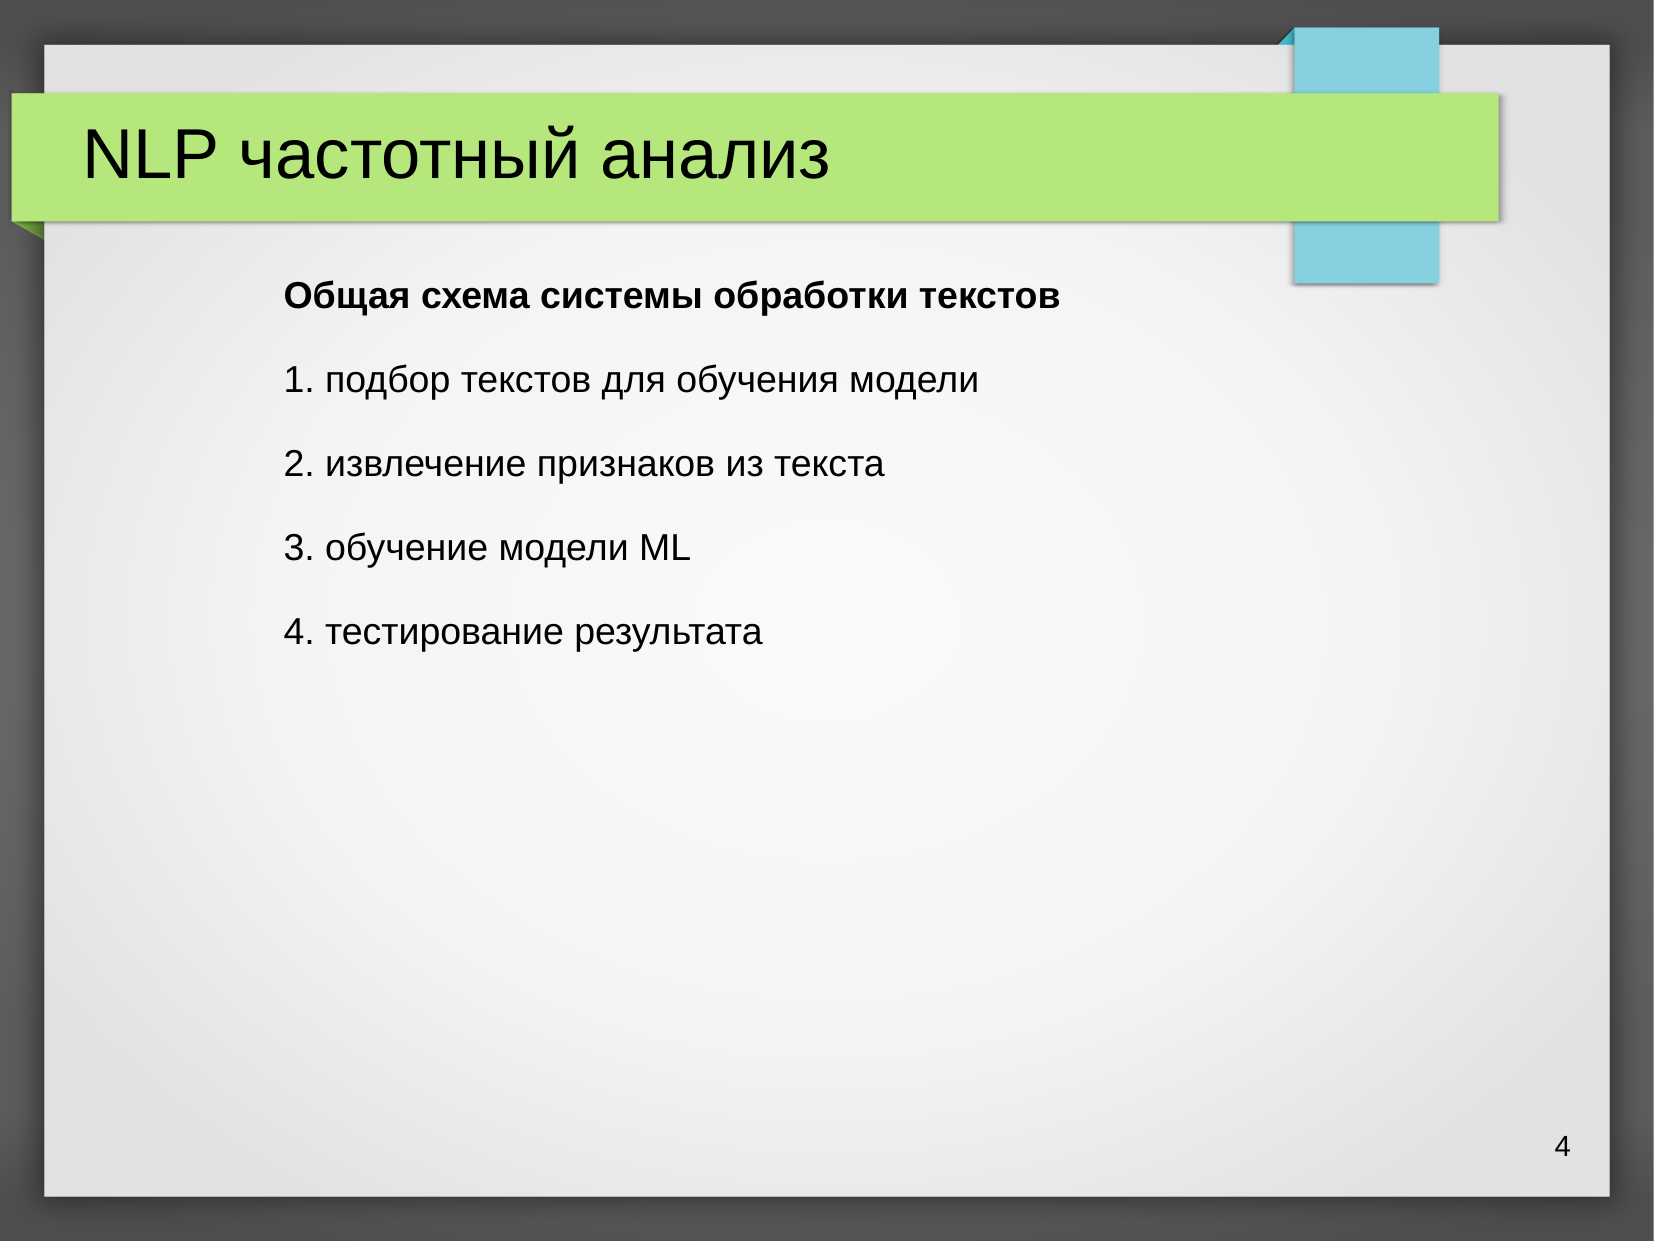

# NLP частотный анализ
Общая схема системы обработки текстов
 подбор текстов для обучения модели
 извлечение признаков из текста
 обучение модели ML
 тестирование результата
4